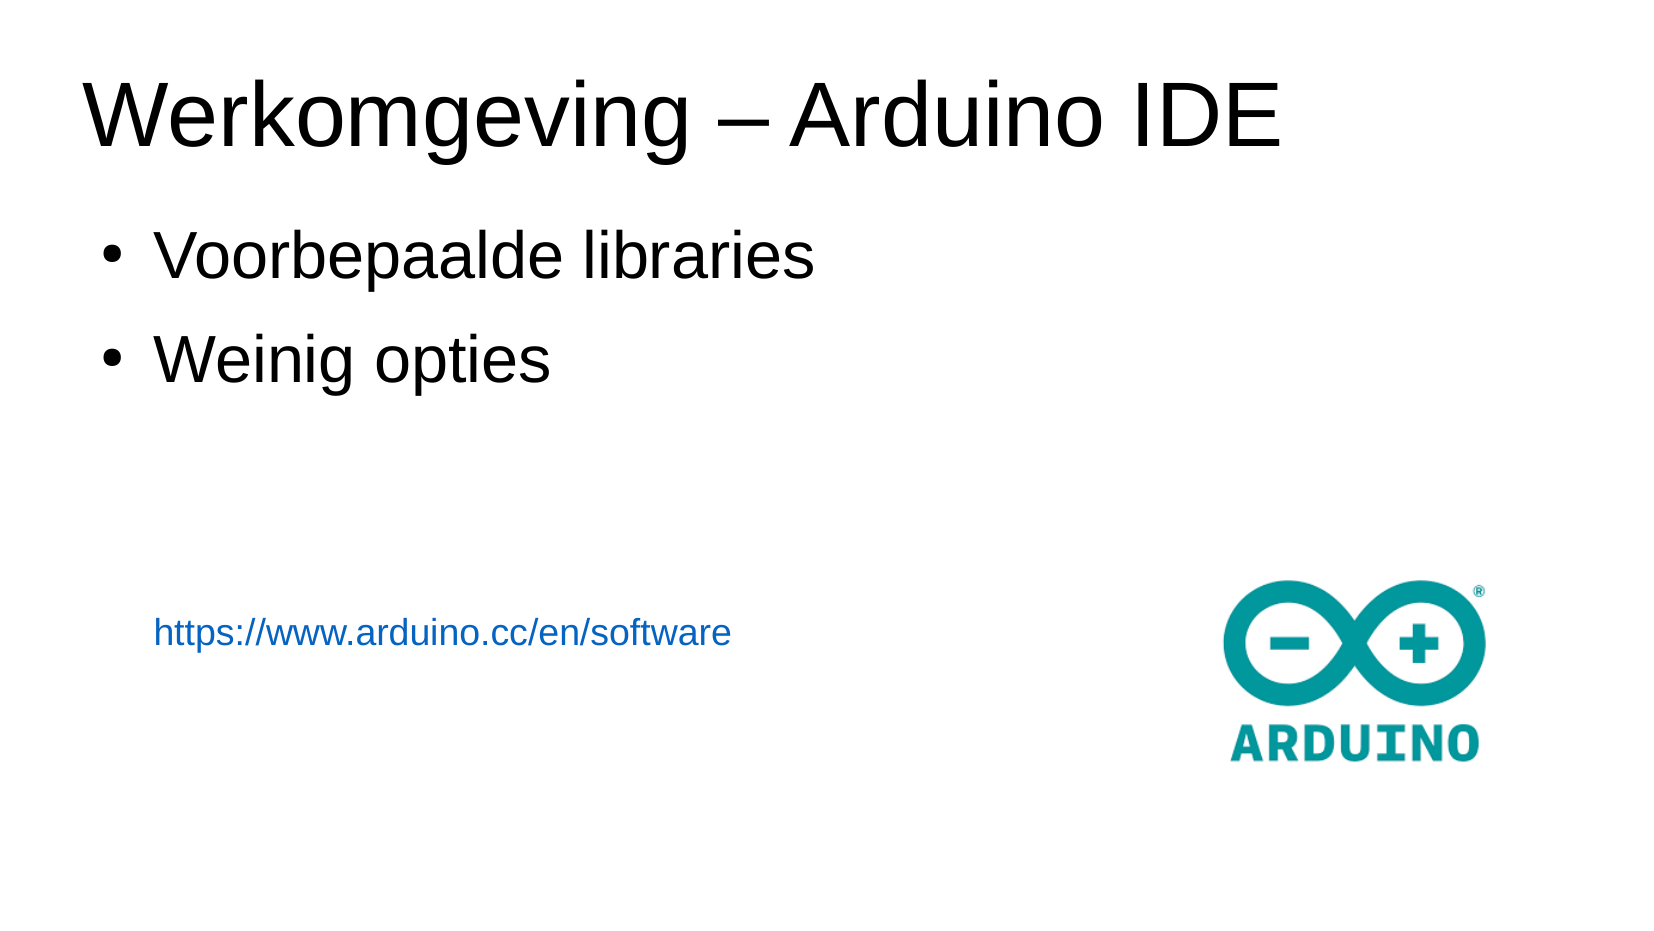

# Werkomgeving – Arduino IDE
Voorbepaalde libraries
Weinig opties
https://www.arduino.cc/en/software